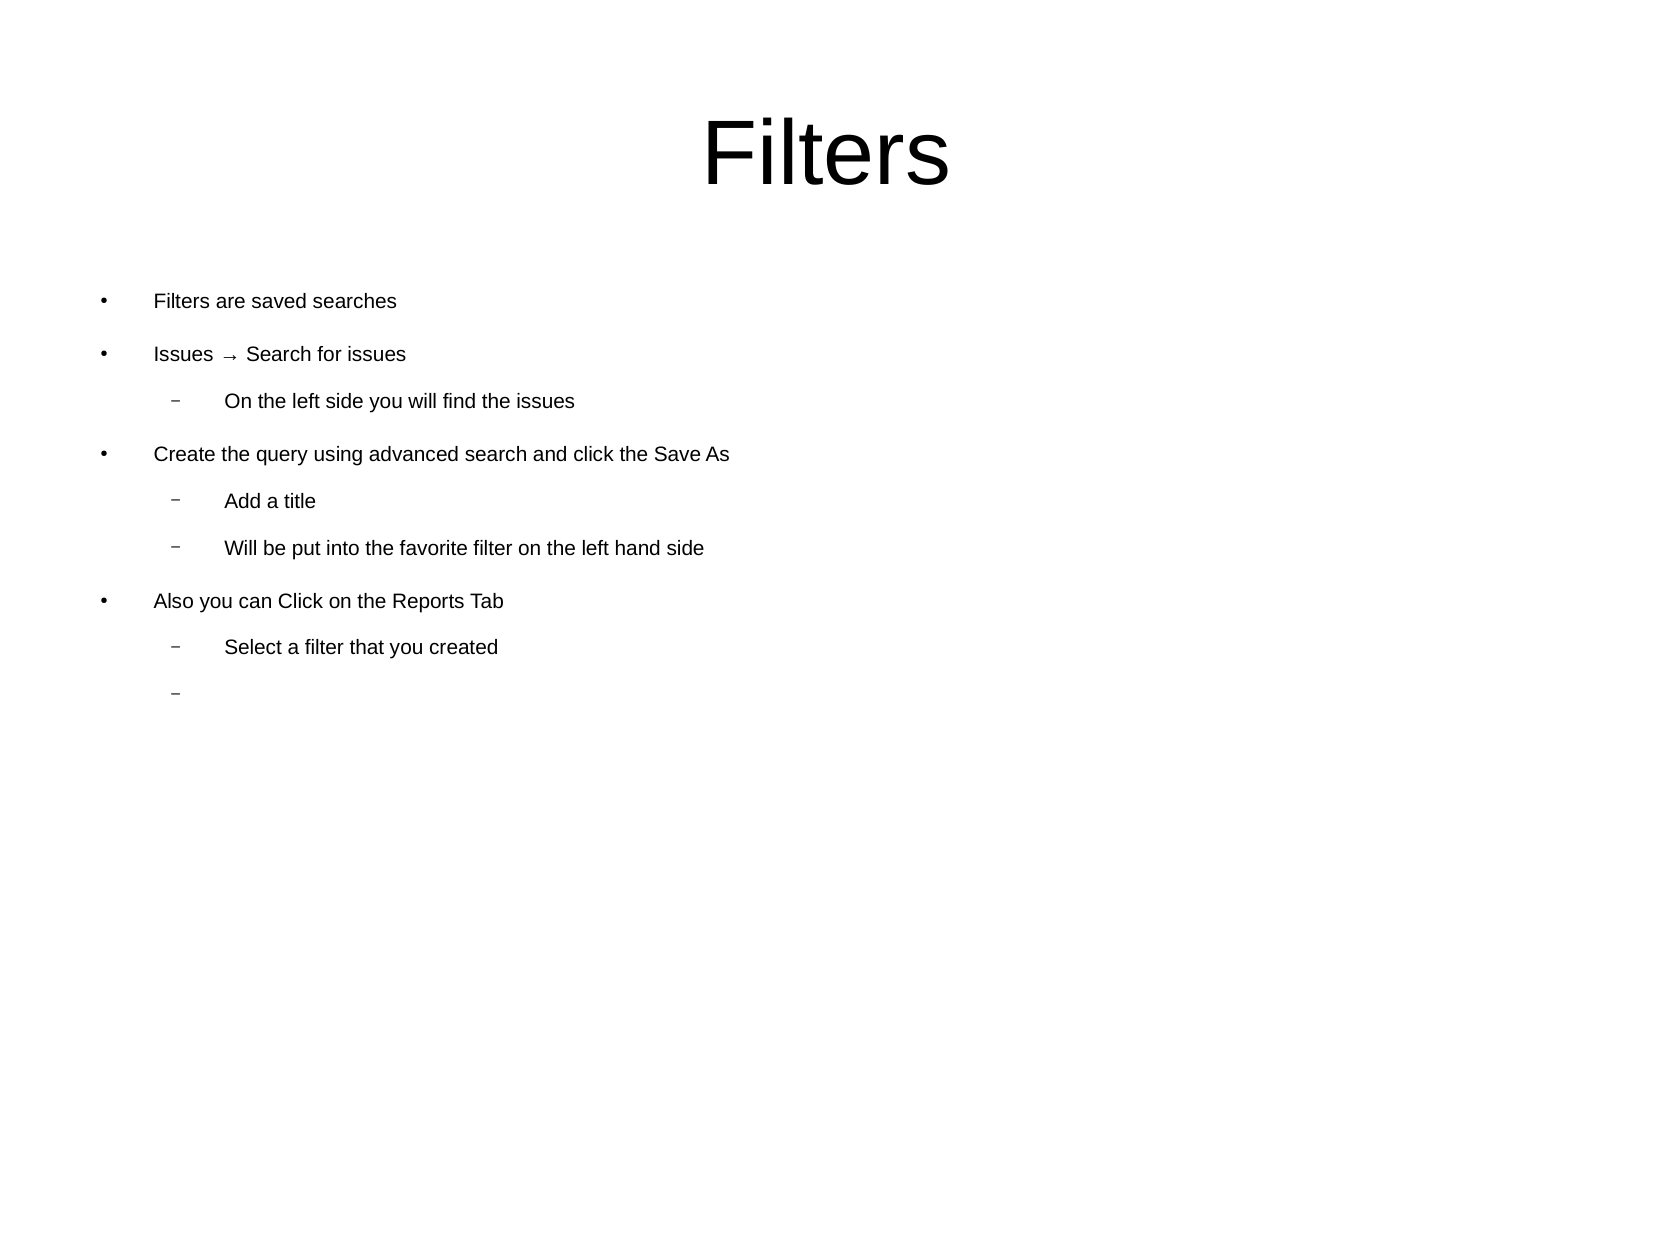

# Filters
Filters are saved searches
Issues → Search for issues
On the left side you will find the issues
Create the query using advanced search and click the Save As
Add a title
Will be put into the favorite filter on the left hand side
Also you can Click on the Reports Tab
Select a filter that you created